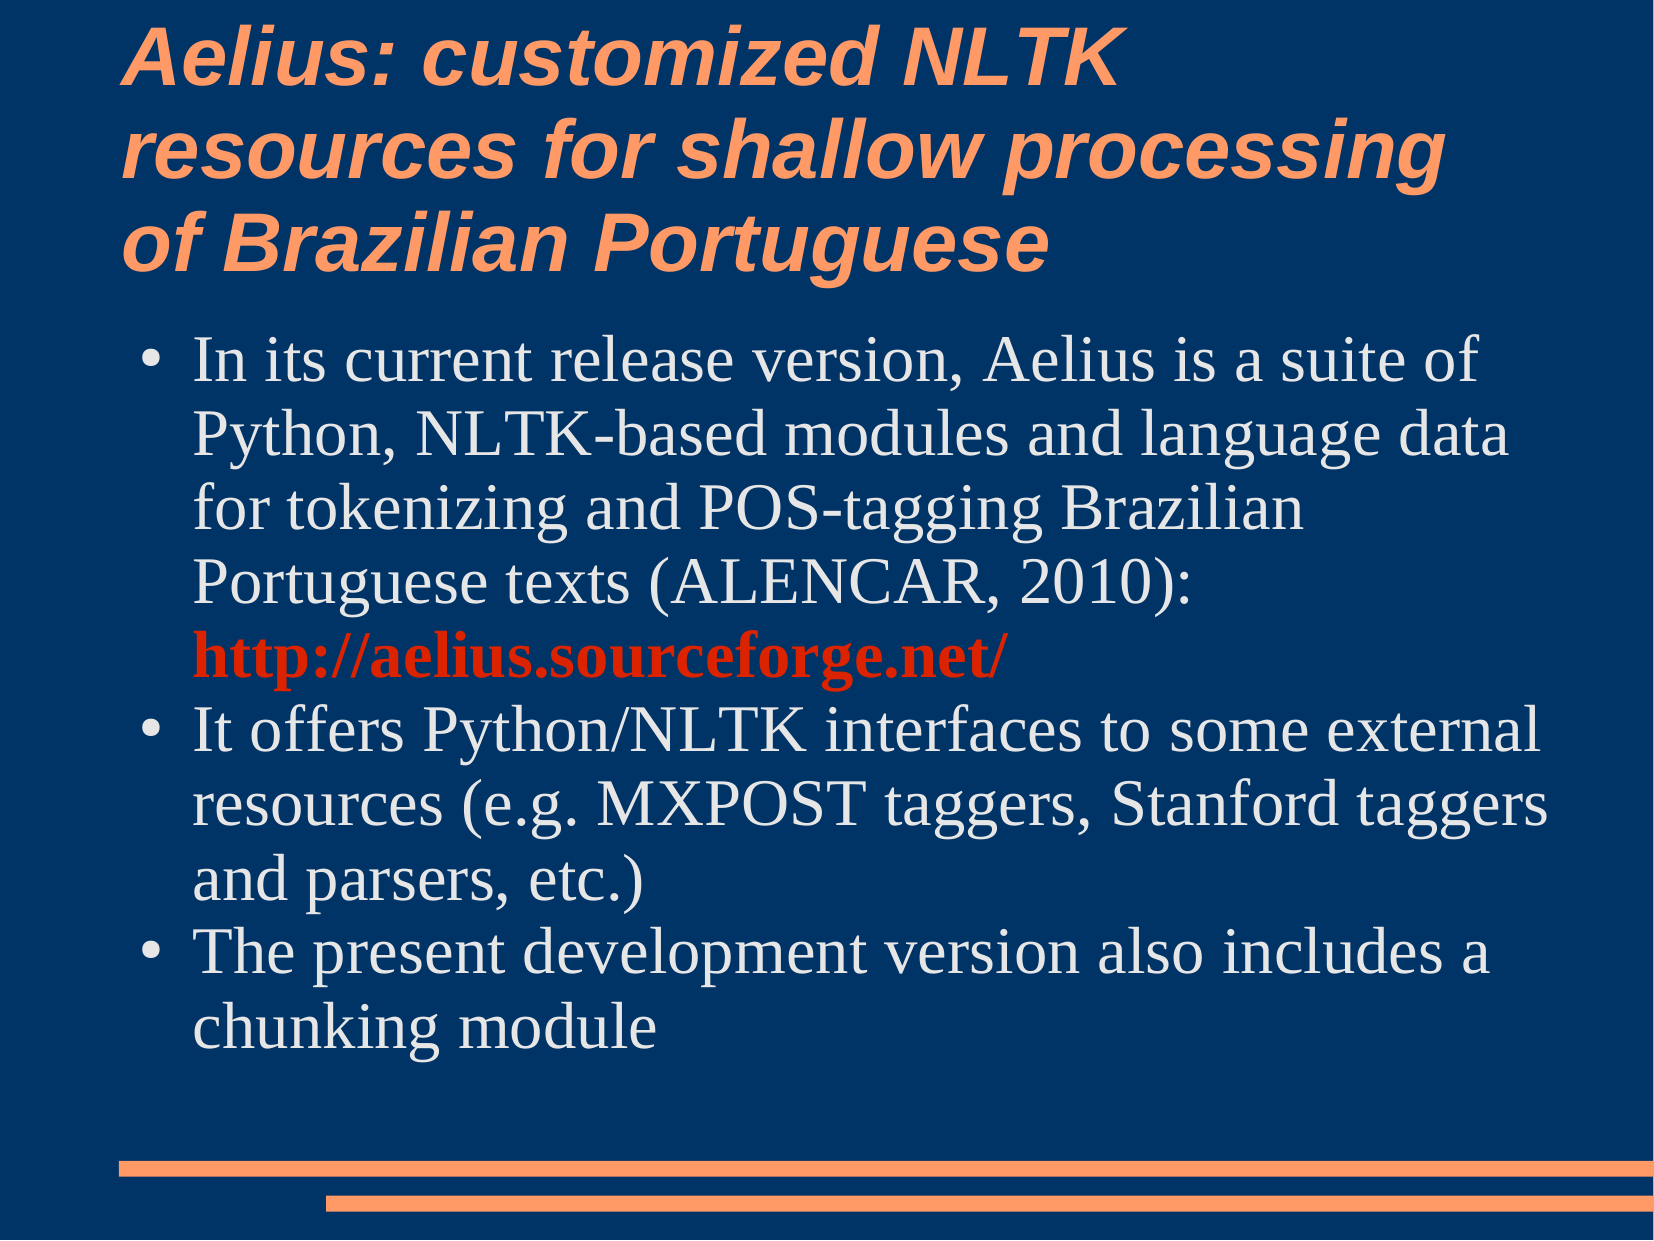

# Aelius: customized NLTK resources for shallow processing of Brazilian Portuguese
In its current release version, Aelius is a suite of Python, NLTK-based modules and language data for tokenizing and POS-tagging Brazilian Portuguese texts (ALENCAR, 2010):
http://aelius.sourceforge.net/
It offers Python/NLTK interfaces to some external resources (e.g. MXPOST taggers, Stanford taggers and parsers, etc.)
The present development version also includes a chunking module